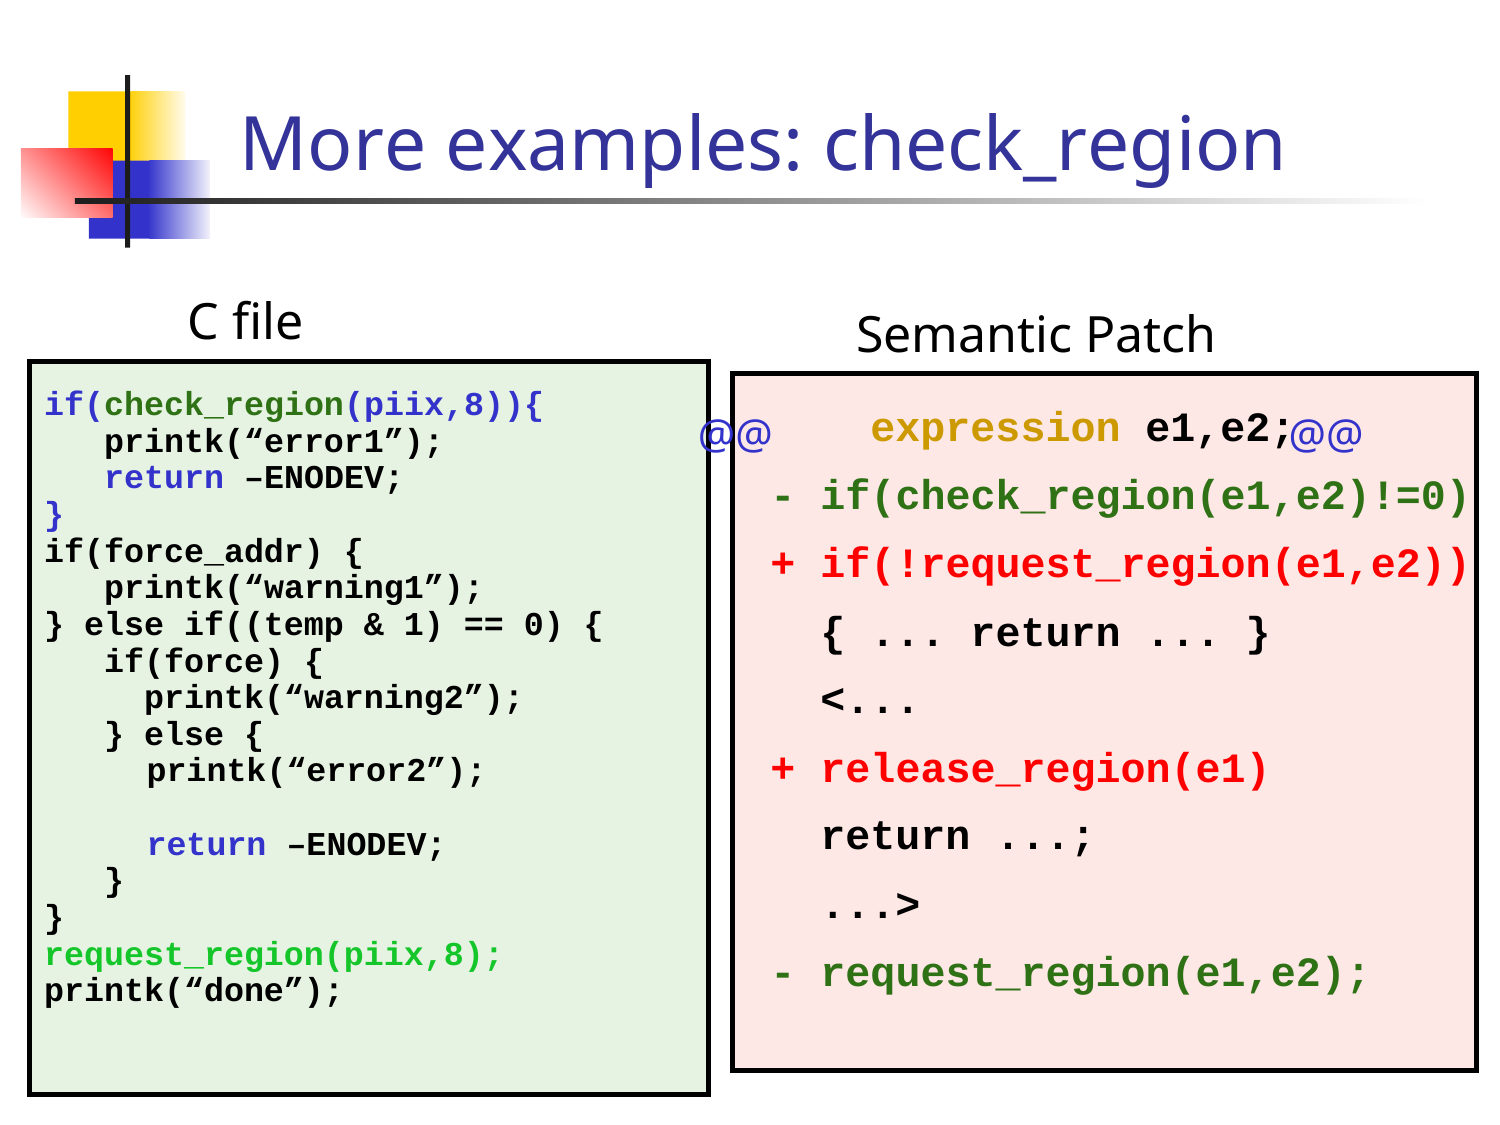

# More examples: check_region
C file
Semantic Patch
if(check_region(piix,8)){
 printk(“error1”);
 return –ENODEV;
}
if(force_addr) {
 printk(“warning1”);
} else if((temp & 1) == 0) {
 if(force) {
 printk(“warning2”);
 } else {
	 printk(“error2”);
	 return –ENODEV;
 }
}
request_region(piix,8);
printk(“done”);
@@
@@
 expression e1,e2;
- if(check_region(e1,e2)!=0)
+ if(!request_region(e1,e2))
 { ... return ... }
 <...
+ release_region(e1)
 return ...;
 ...>
- request_region(e1,e2);